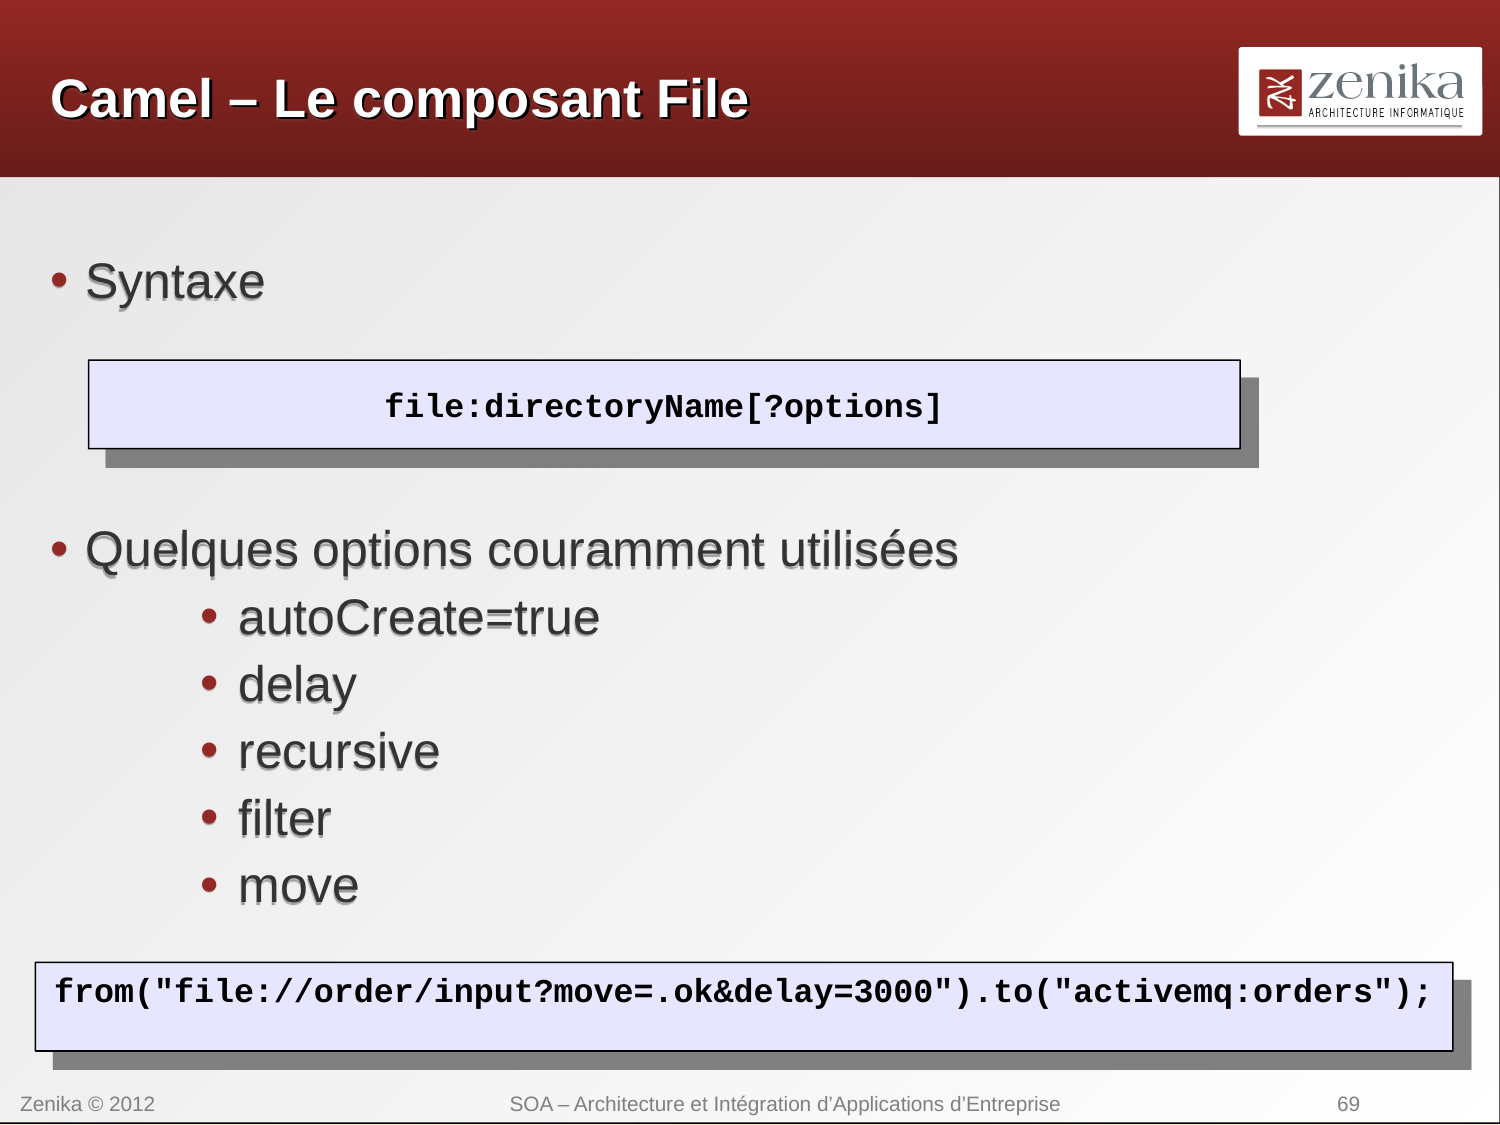

# Camel – Le composant File
Syntaxe
Quelques options couramment utilisées
autoCreate=true
delay
recursive
filter
move
file:directoryName[?options]
from("file://order/input?move=.ok&delay=3000").to("activemq:orders");